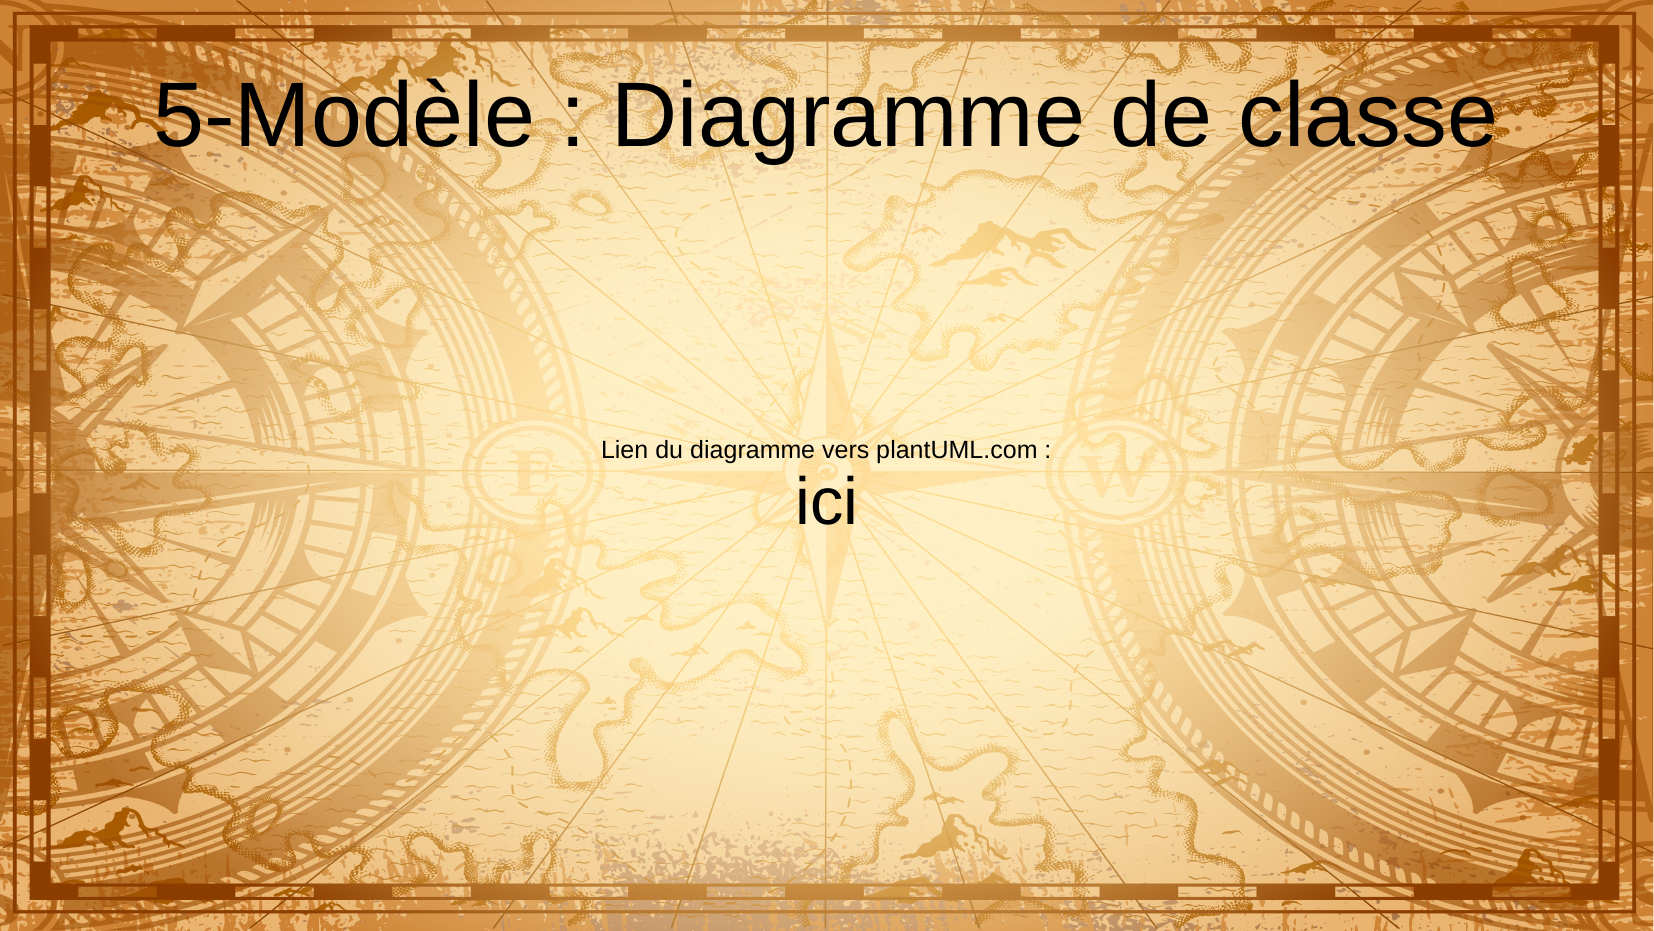

# 5-Modèle : Diagramme de classe
Lien du diagramme vers plantUML.com :
ici